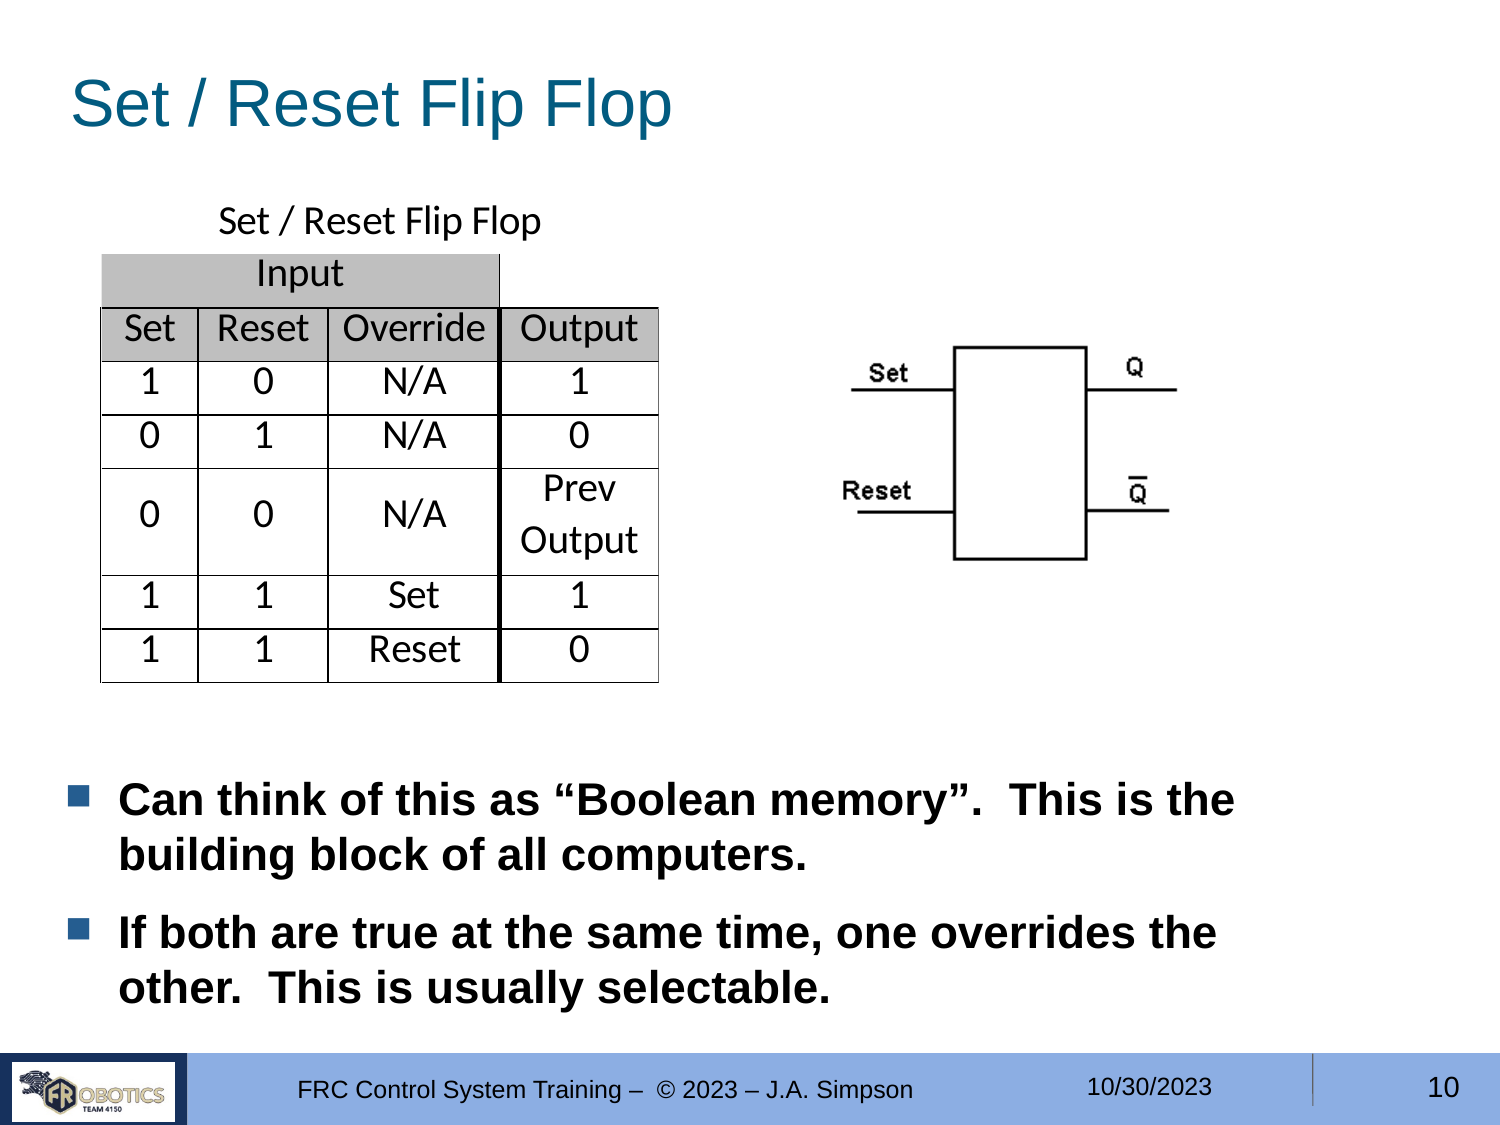

# Set / Reset Flip Flop
Can think of this as “Boolean memory”. This is the building block of all computers.
If both are true at the same time, one overrides the other. This is usually selectable.
10/30/2023
FRC Control System Training – © 2023 – J.A. Simpson